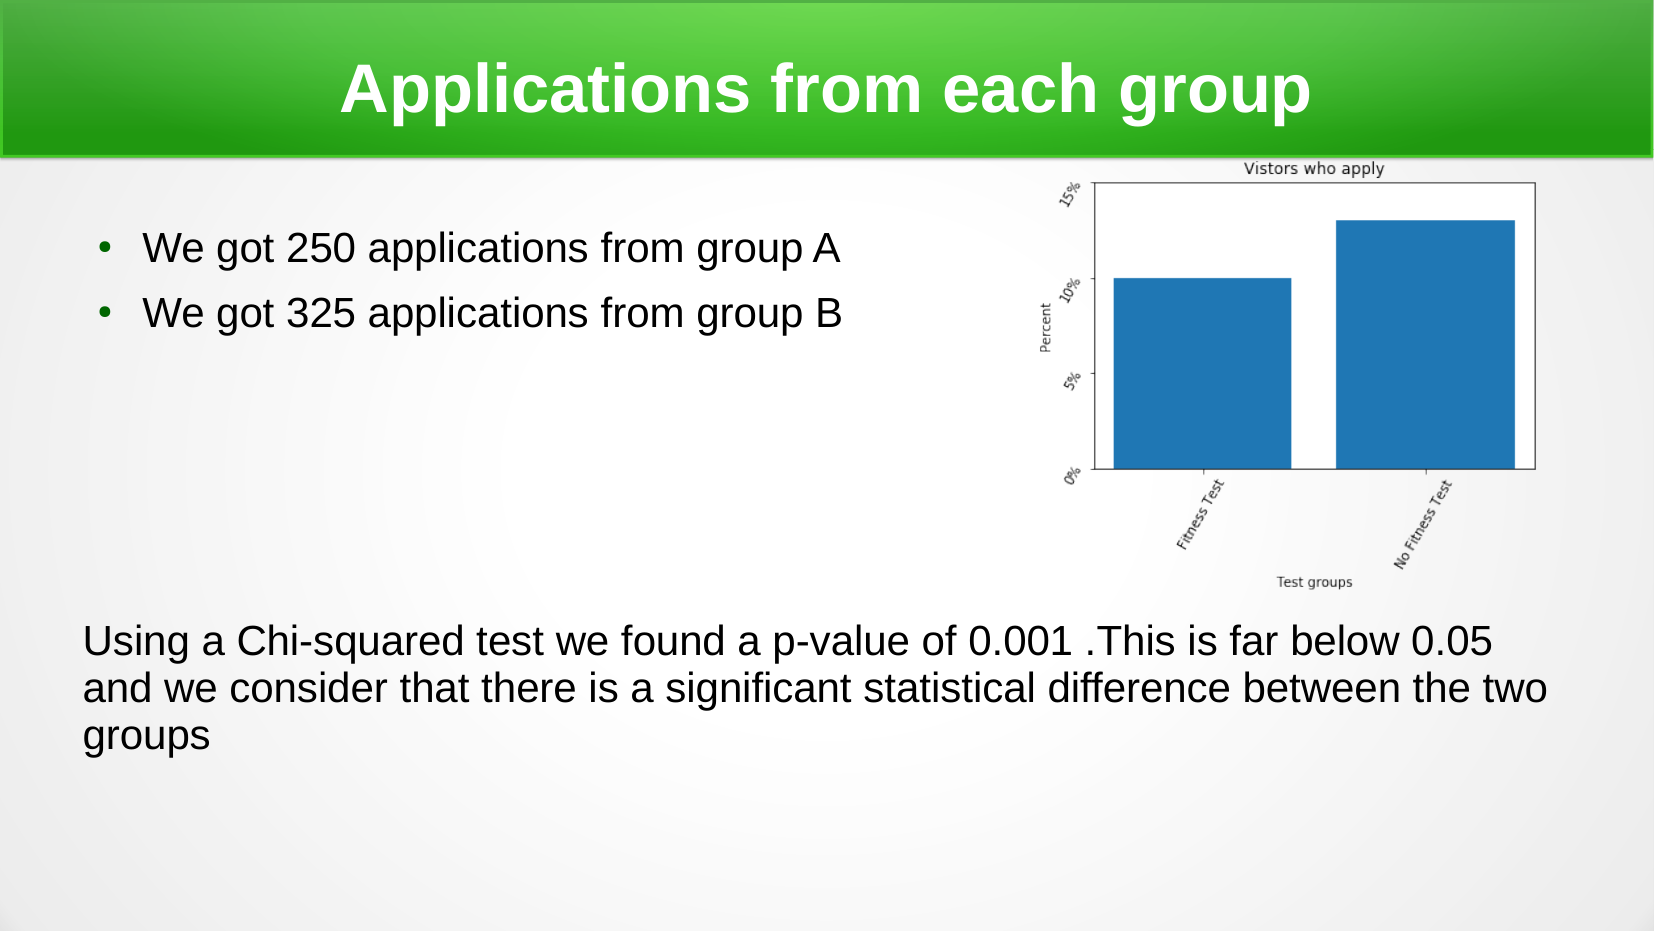

# Applications from each group
We got 250 applications from group A
We got 325 applications from group B
Using a Chi-squared test we found a p-value of 0.001 .This is far below 0.05 and we consider that there is a significant statistical difference between the two groups